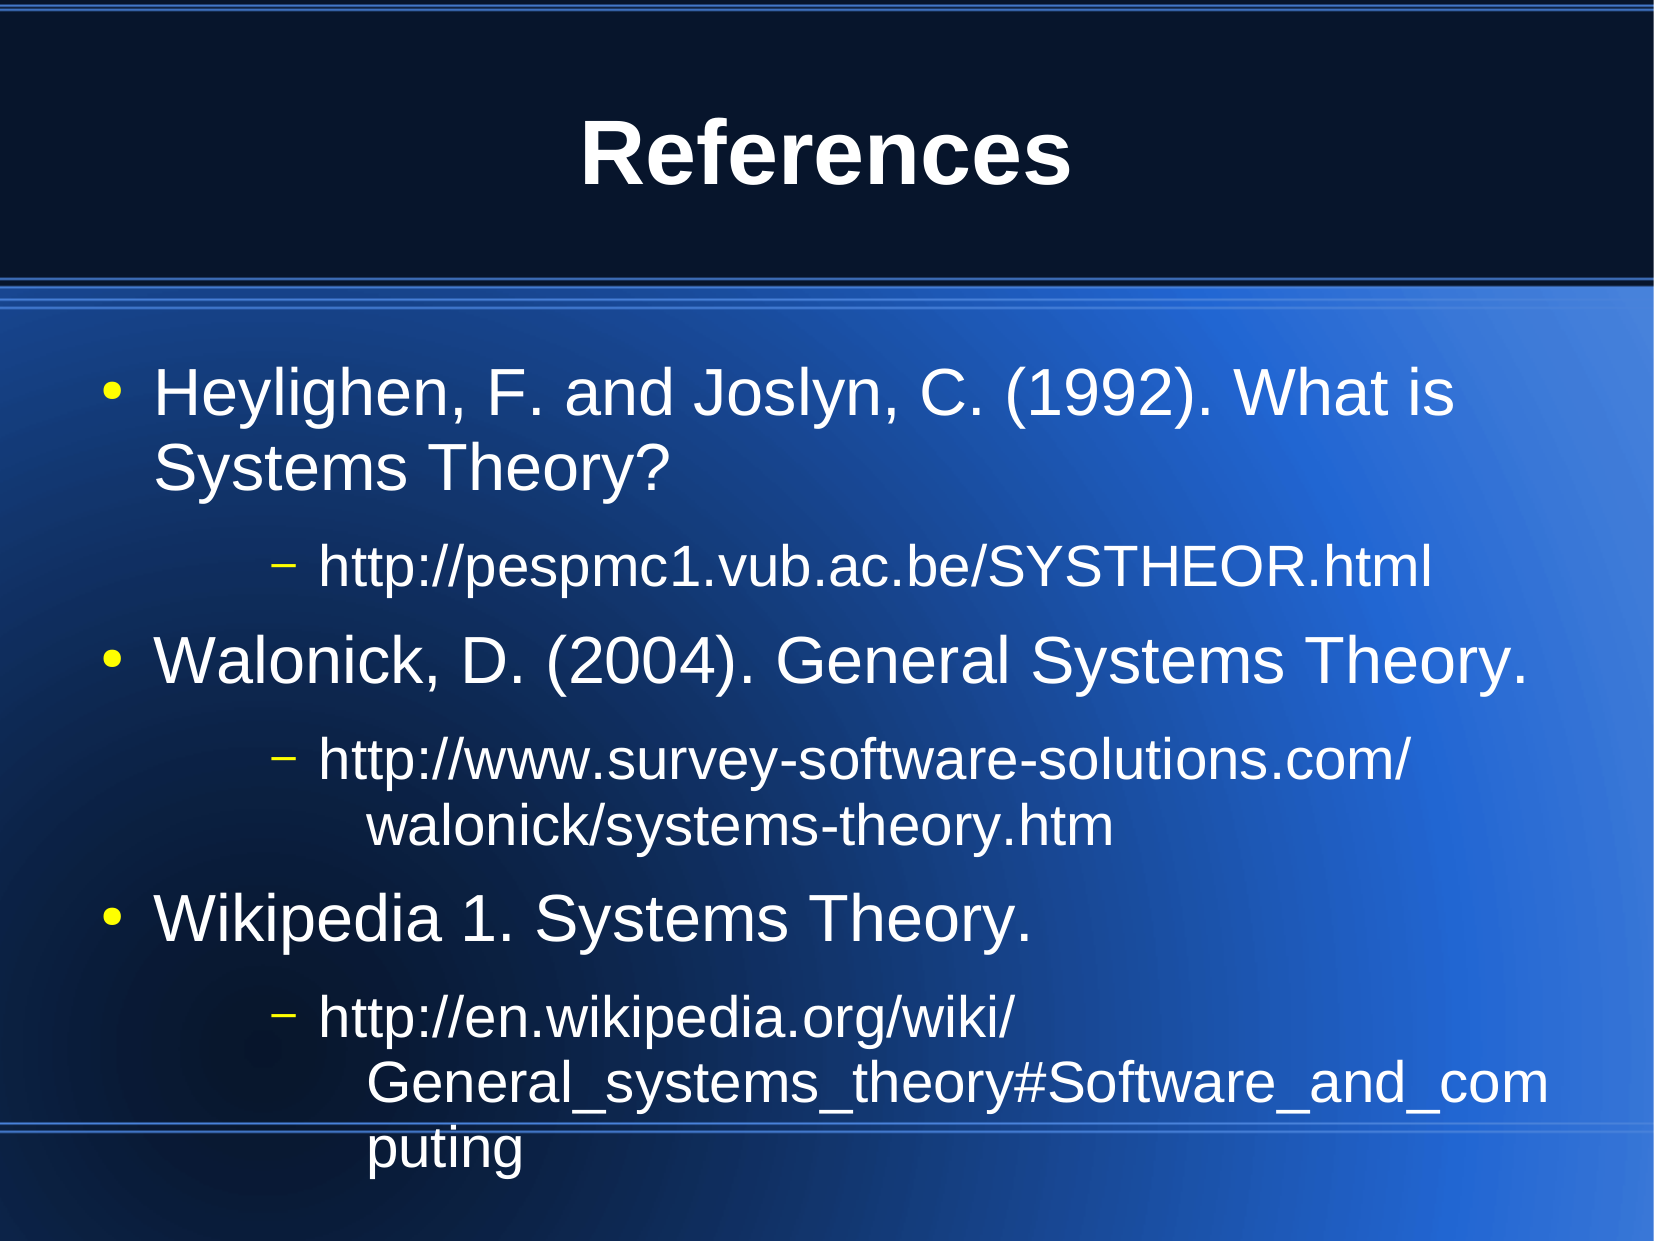

# References
Heylighen, F. and Joslyn, C. (1992). What is Systems Theory?
http://pespmc1.vub.ac.be/SYSTHEOR.html
Walonick, D. (2004). General Systems Theory.
http://www.survey-software-solutions.com/walonick/systems-theory.htm
Wikipedia 1. Systems Theory.
http://en.wikipedia.org/wiki/General_systems_theory#Software_and_computing